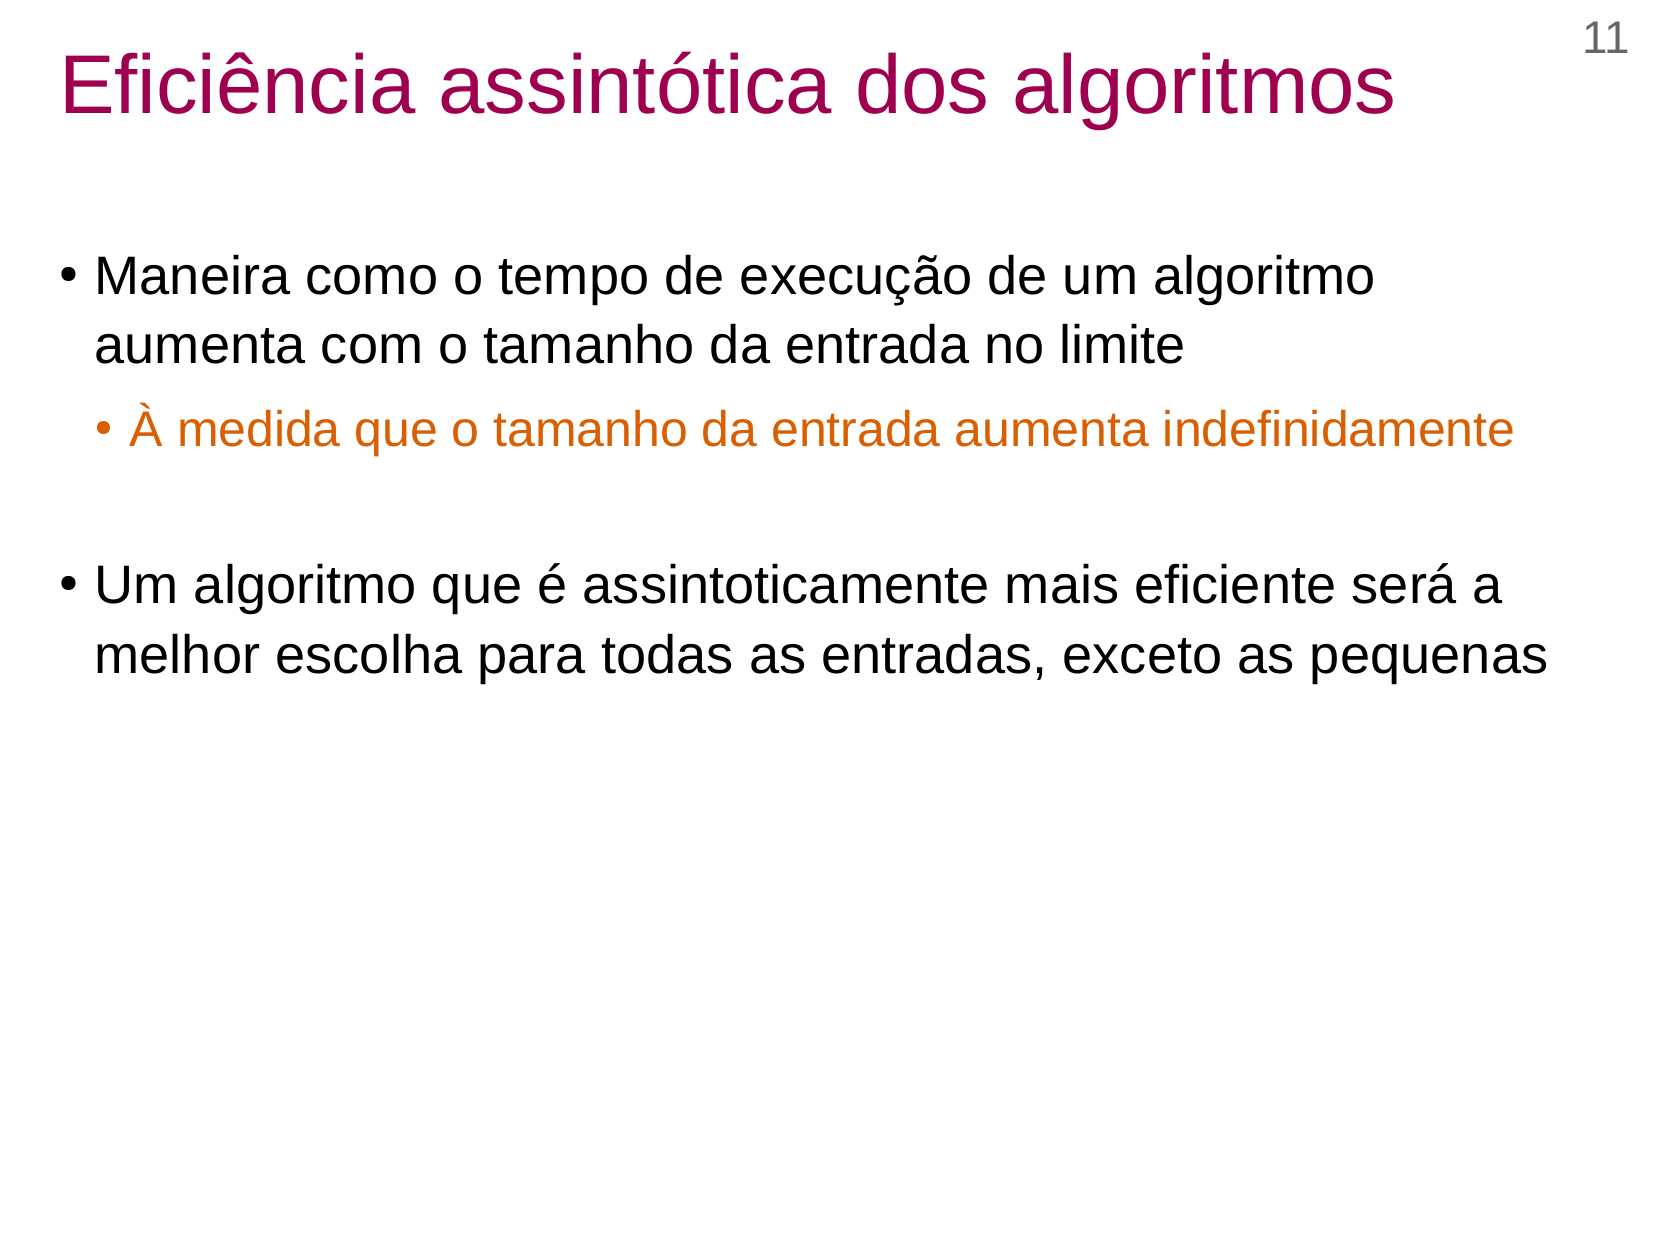

11
# Eficiência assintótica dos algoritmos
Maneira como o tempo de execução de um algoritmo aumenta com o tamanho da entrada no limite
À medida que o tamanho da entrada aumenta indefinidamente
Um algoritmo que é assintoticamente mais eficiente será a melhor escolha para todas as entradas, exceto as pequenas